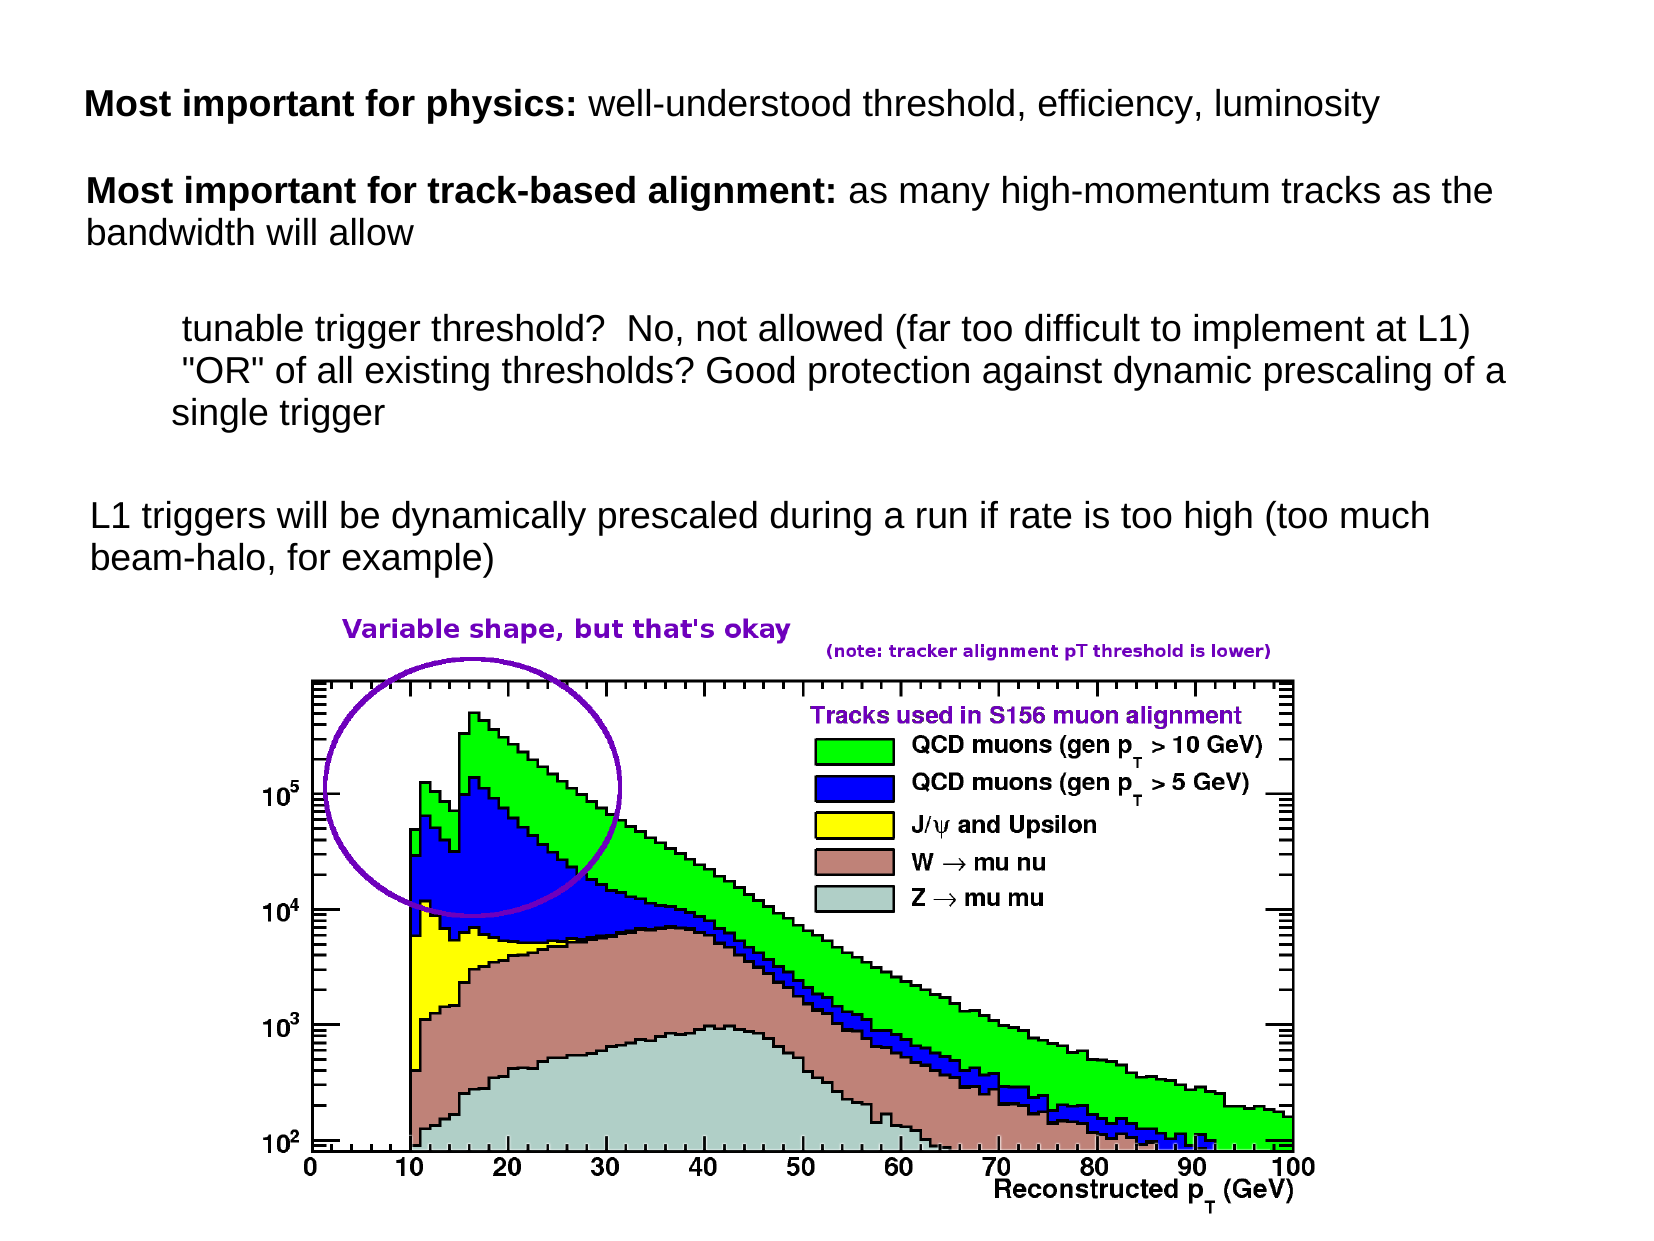

Most important for physics: well-understood threshold, efficiency, luminosity
Most important for track-based alignment: as many high-momentum tracks as the bandwidth will allow
 tunable trigger threshold? No, not allowed (far too difficult to implement at L1)
 "OR" of all existing thresholds? Good protection against dynamic prescaling of a single trigger
L1 triggers will be dynamically prescaled during a run if rate is too high (too much beam-halo, for example)